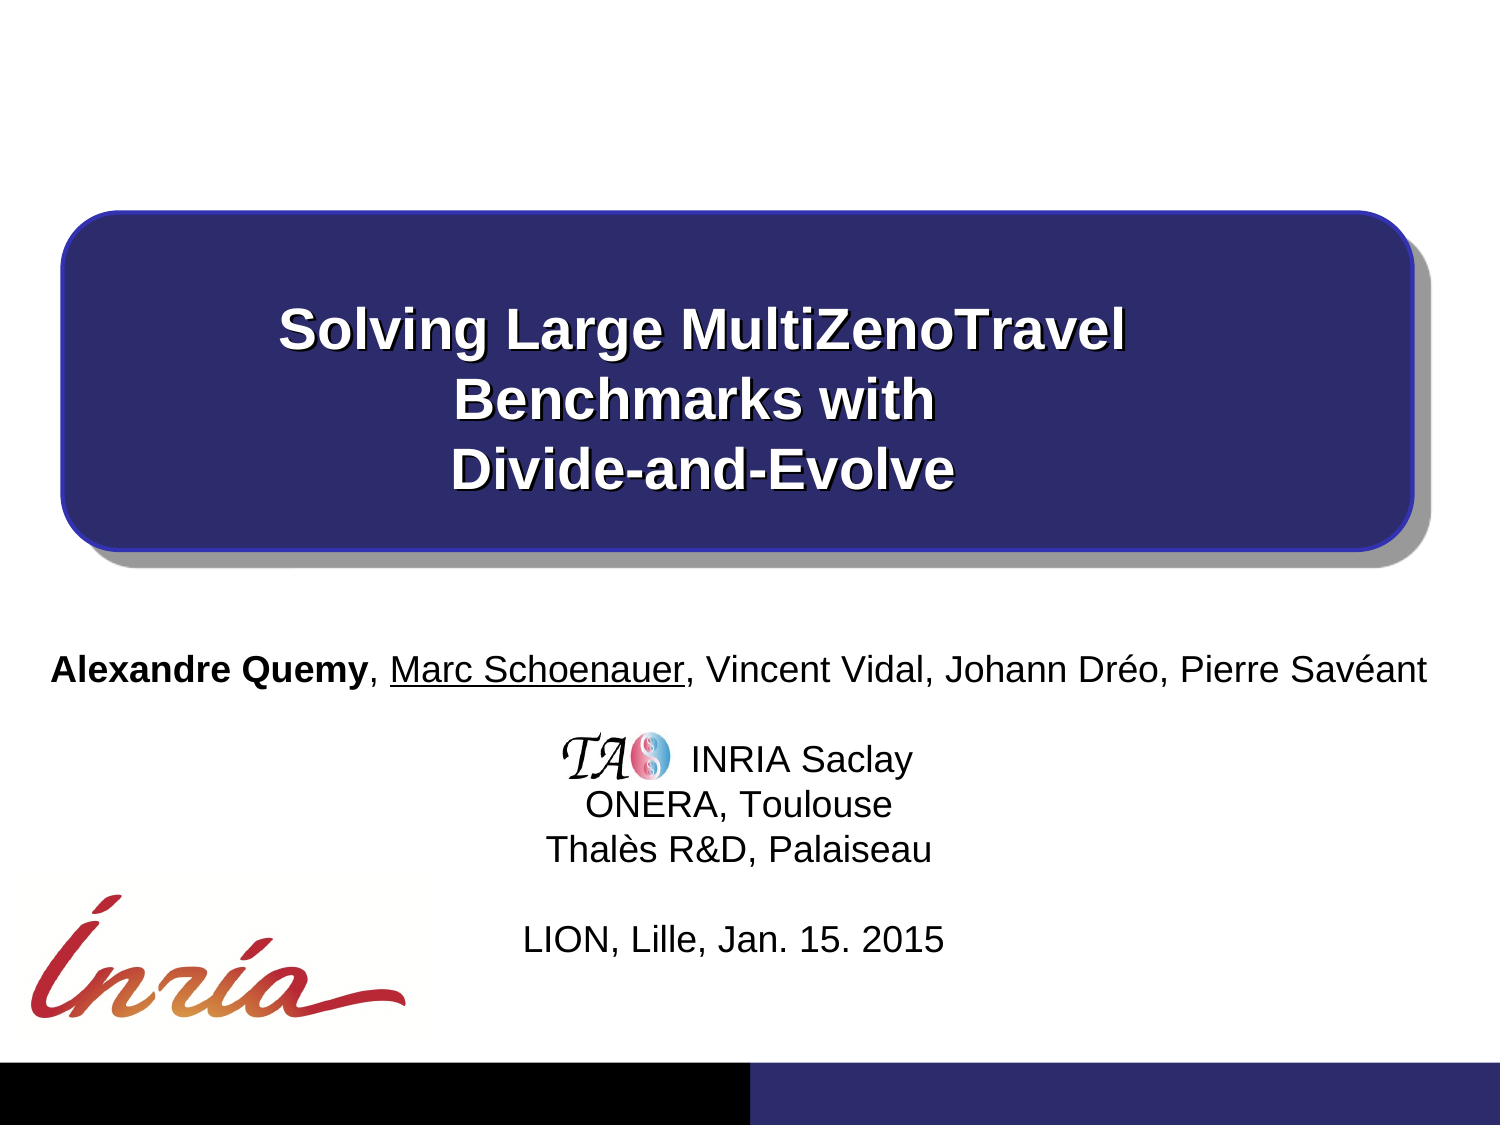

Solving Large MultiZenoTravel
Benchmarks with
Divide-and-Evolve
Alexandre Quemy, Marc Schoenauer, Vincent Vidal, Johann Dréo, Pierre Savéant
 INRIA Saclay
ONERA, Toulouse
Thalès R&D, Palaiseau
LION, Lille, Jan. 15. 2015